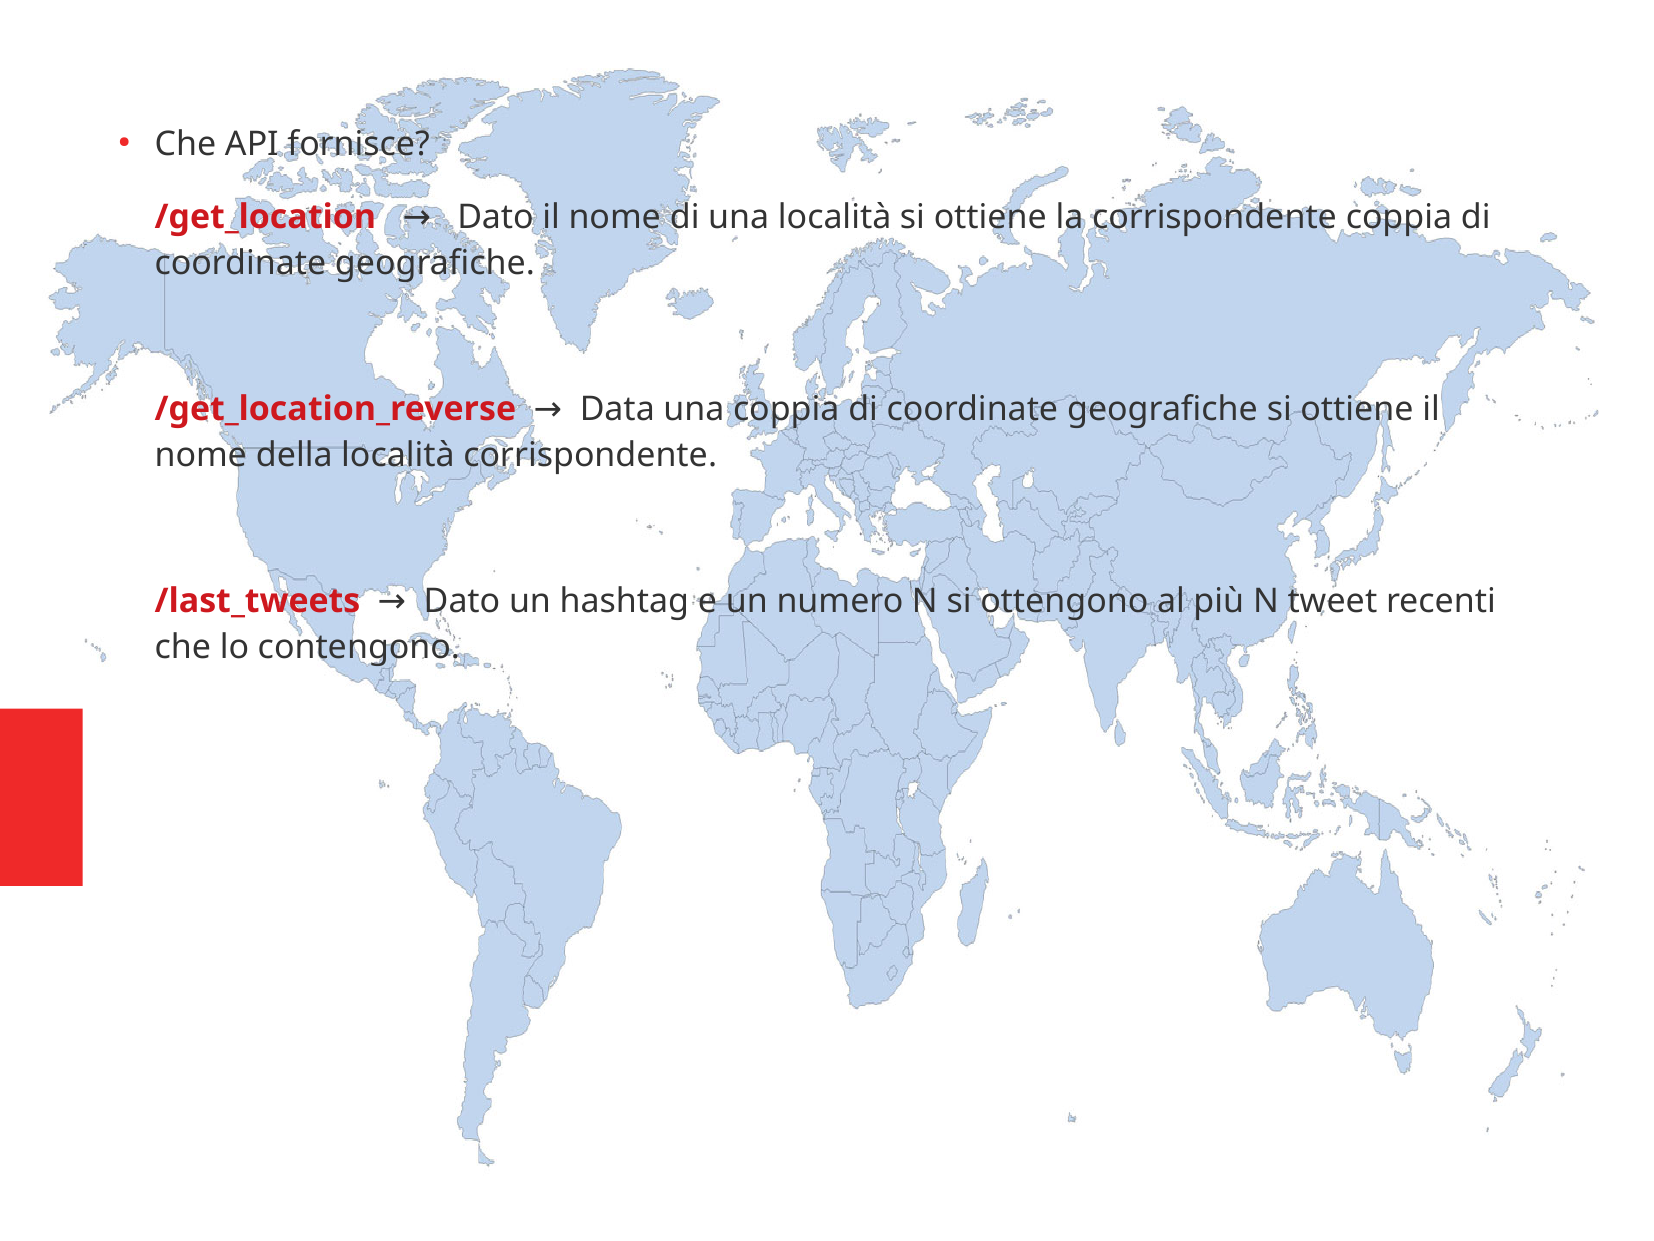

# Che API fornisce?
/get_location → Dato il nome di una località si ottiene la corrispondente coppia di coordinate geografiche.
/get_location_reverse → Data una coppia di coordinate geografiche si ottiene il nome della località corrispondente.
/last_tweets → Dato un hashtag e un numero N si ottengono al più N tweet recenti che lo contengono.